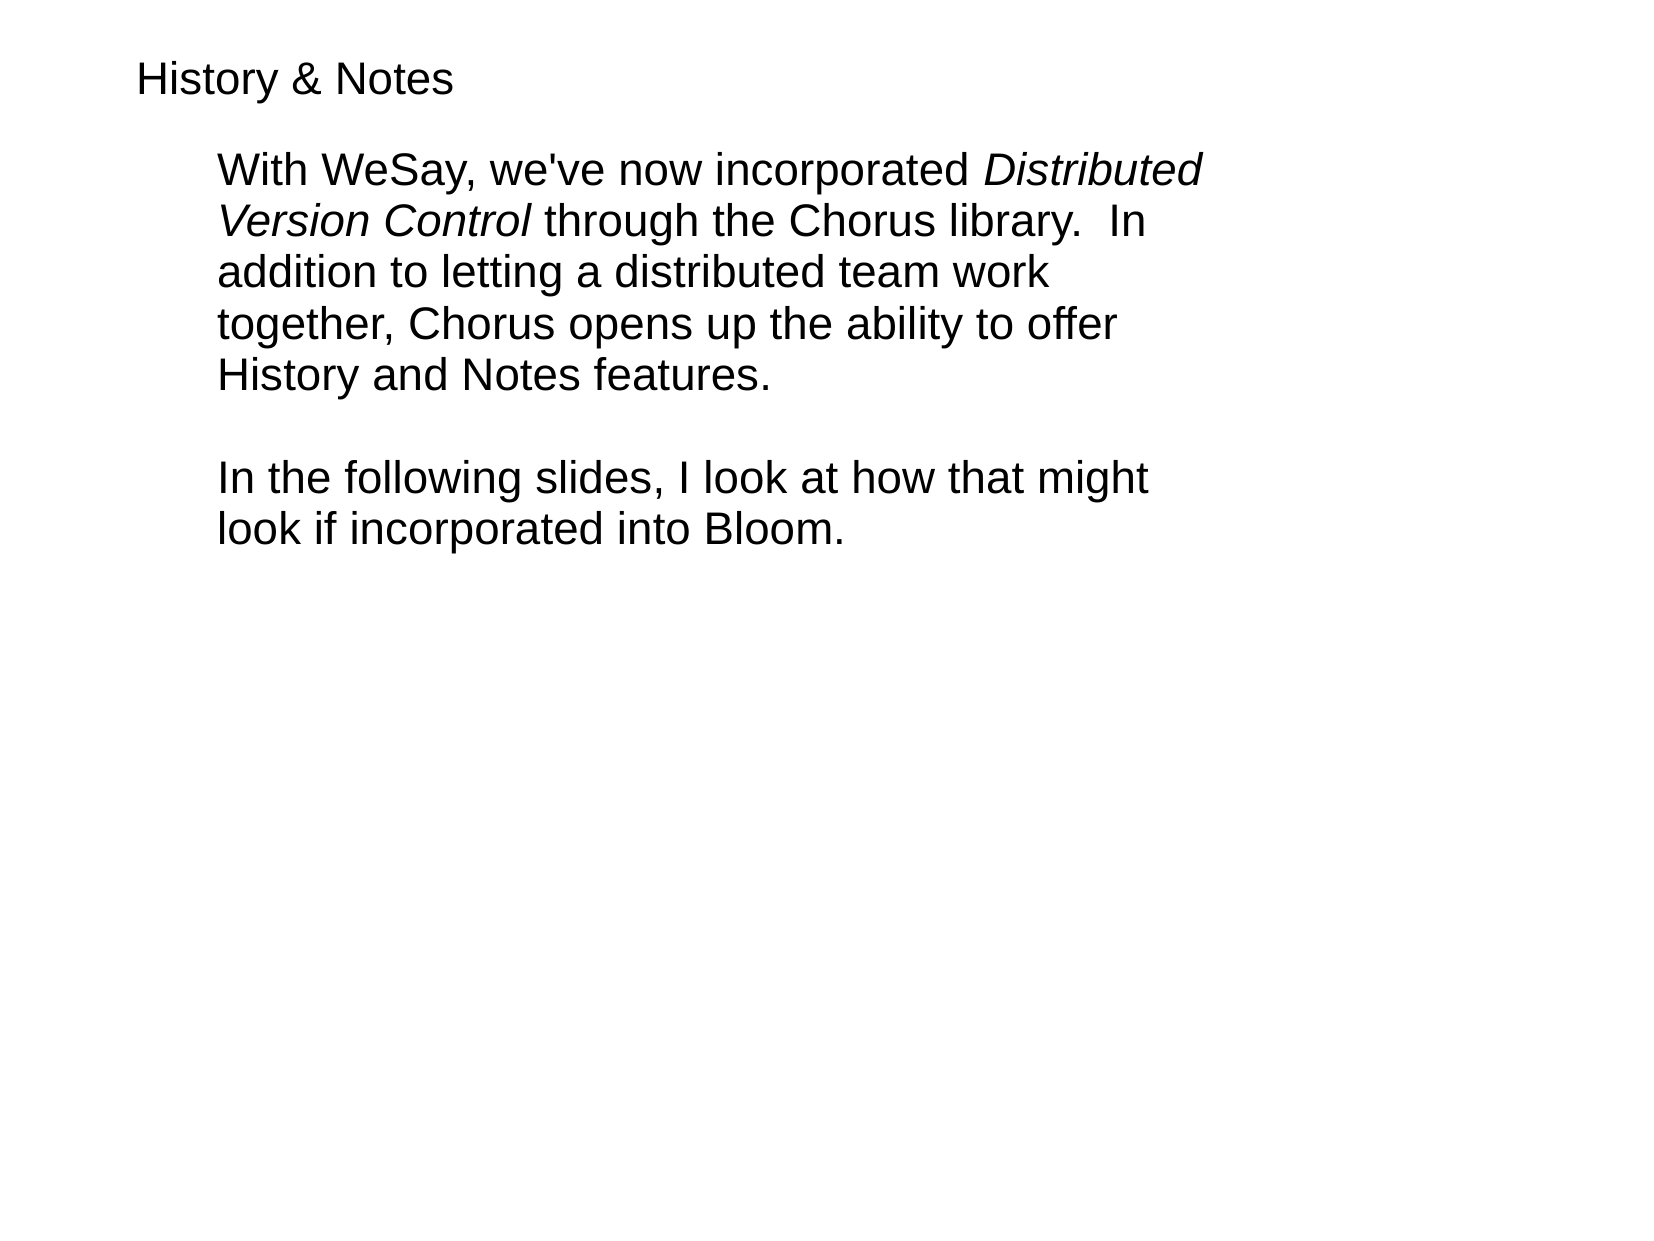

History & Notes
With WeSay, we've now incorporated Distributed Version Control through the Chorus library. In addition to letting a distributed team work together, Chorus opens up the ability to offer History and Notes features.
In the following slides, I look at how that might look if incorporated into Bloom.